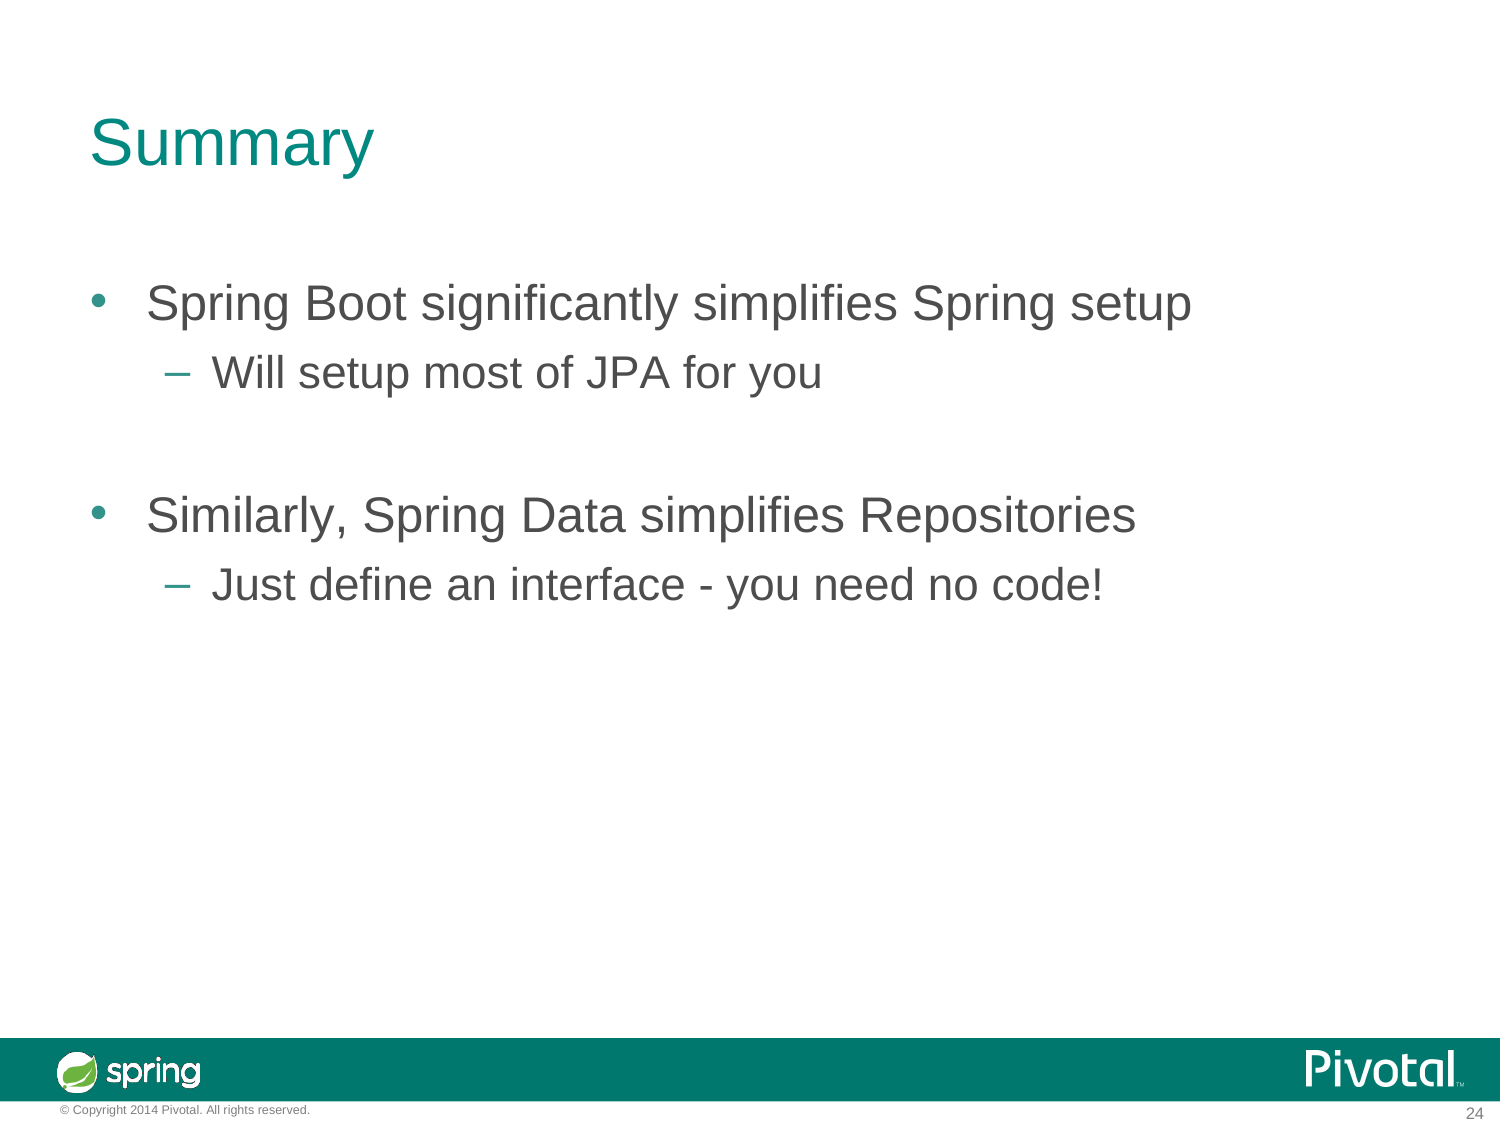

# Summary
Spring Boot significantly simplifies Spring setup
Will setup most of JPA for you
Similarly, Spring Data simplifies Repositories
Just define an interface - you need no code!